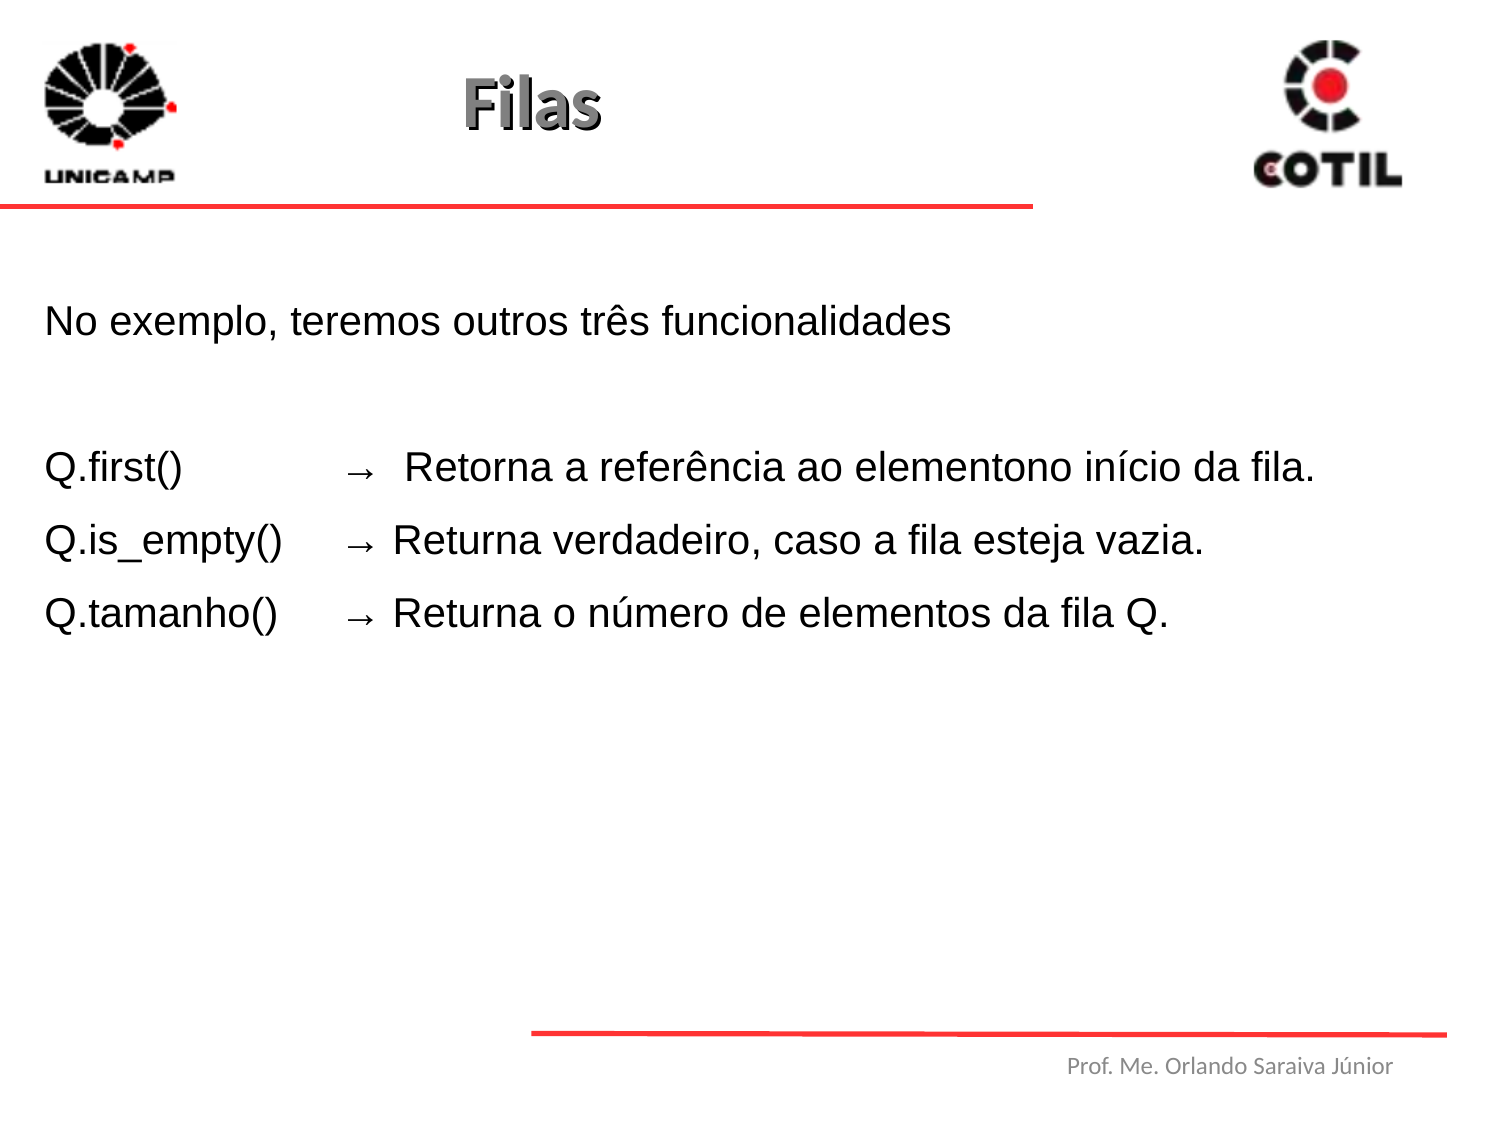

# Filas
No exemplo, teremos outros três funcionalidades
Q.first()			→ Retorna a referência ao elementono início da fila.
Q.is_empty()	→ Returna verdadeiro, caso a fila esteja vazia.
Q.tamanho()	→ Returna o número de elementos da fila Q.